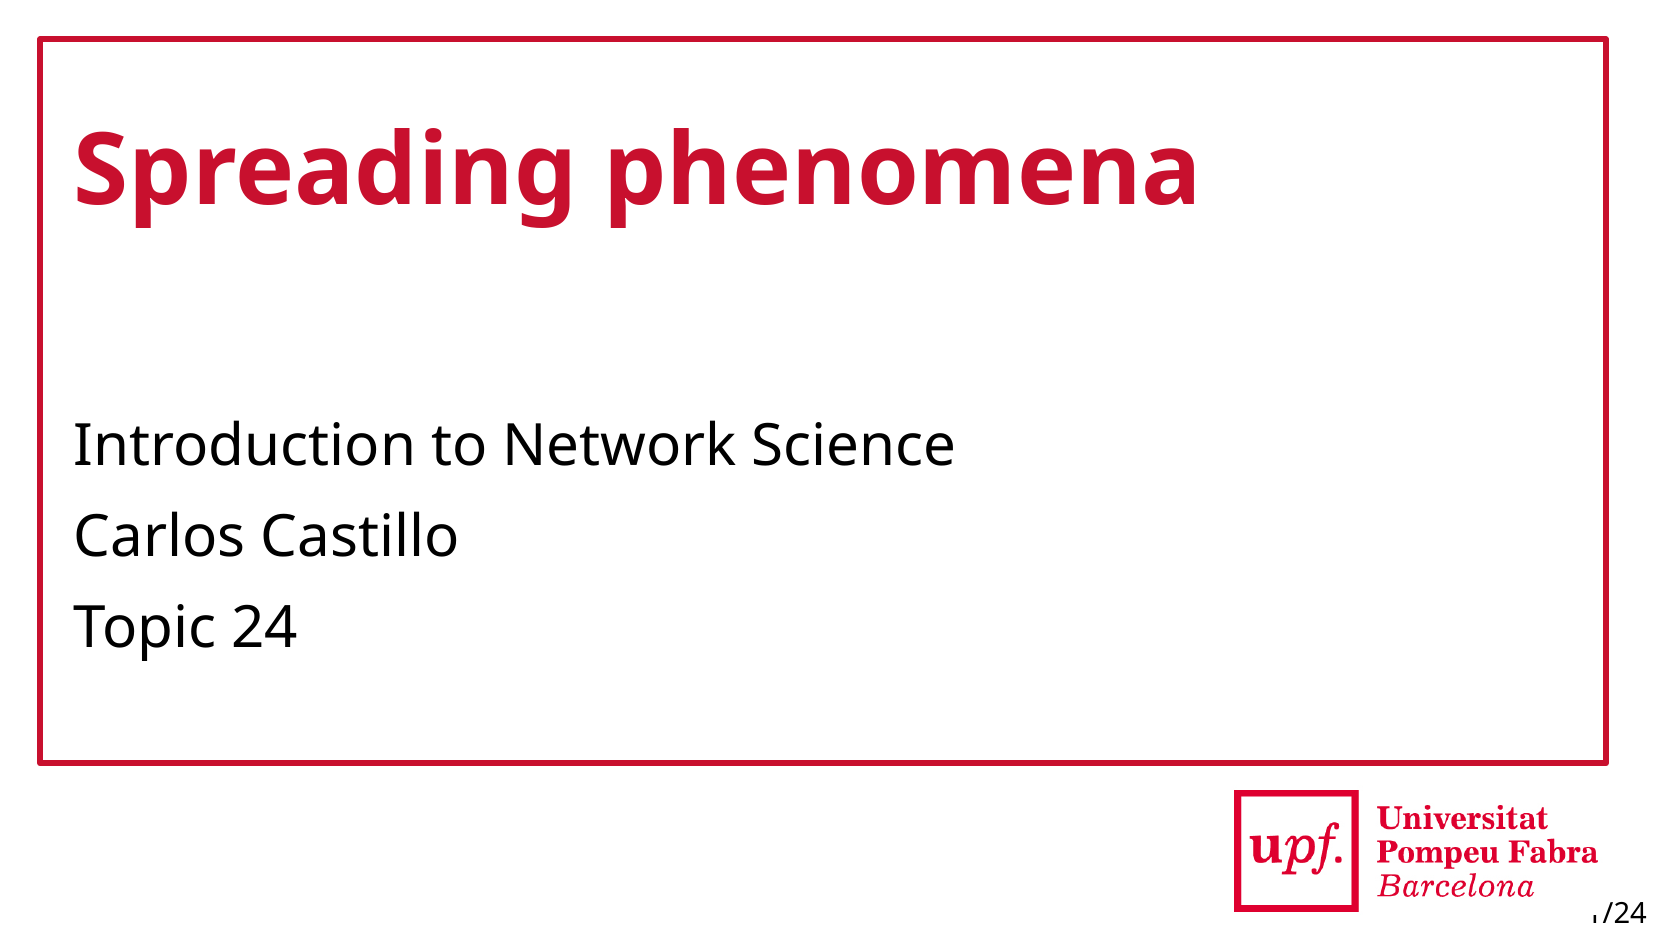

Spreading phenomena
Introduction to Network Science
Carlos Castillo
Topic 24
1